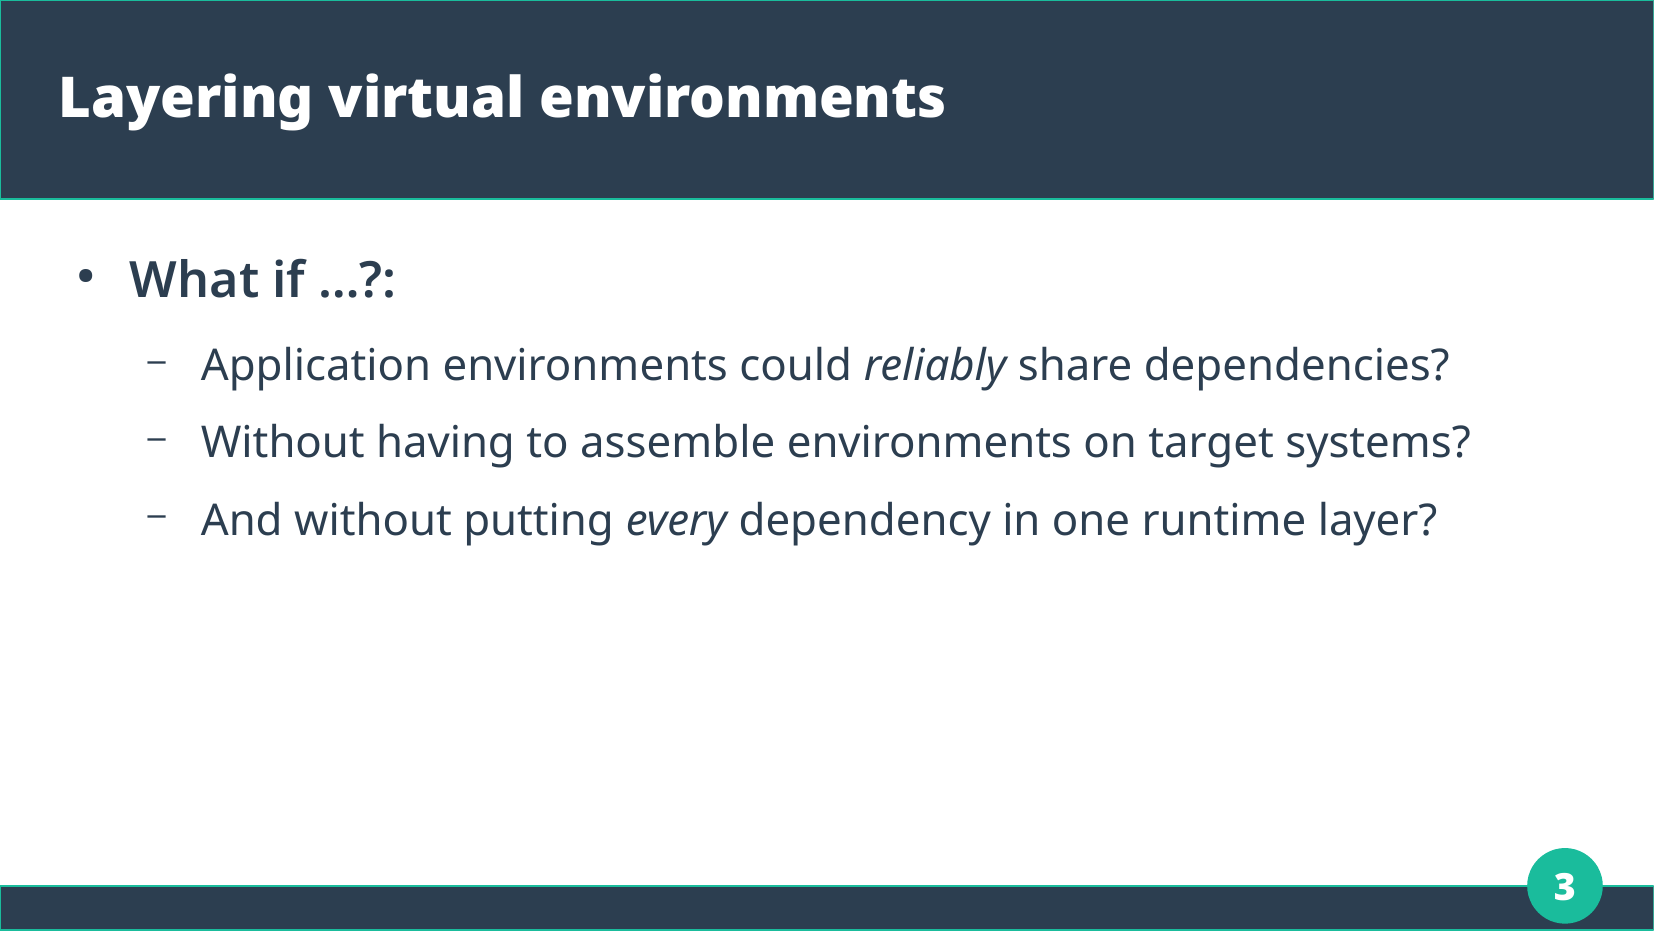

# Layering virtual environments
What if …?:
Application environments could reliably share dependencies?
Without having to assemble environments on target systems?
And without putting every dependency in one runtime layer?
3